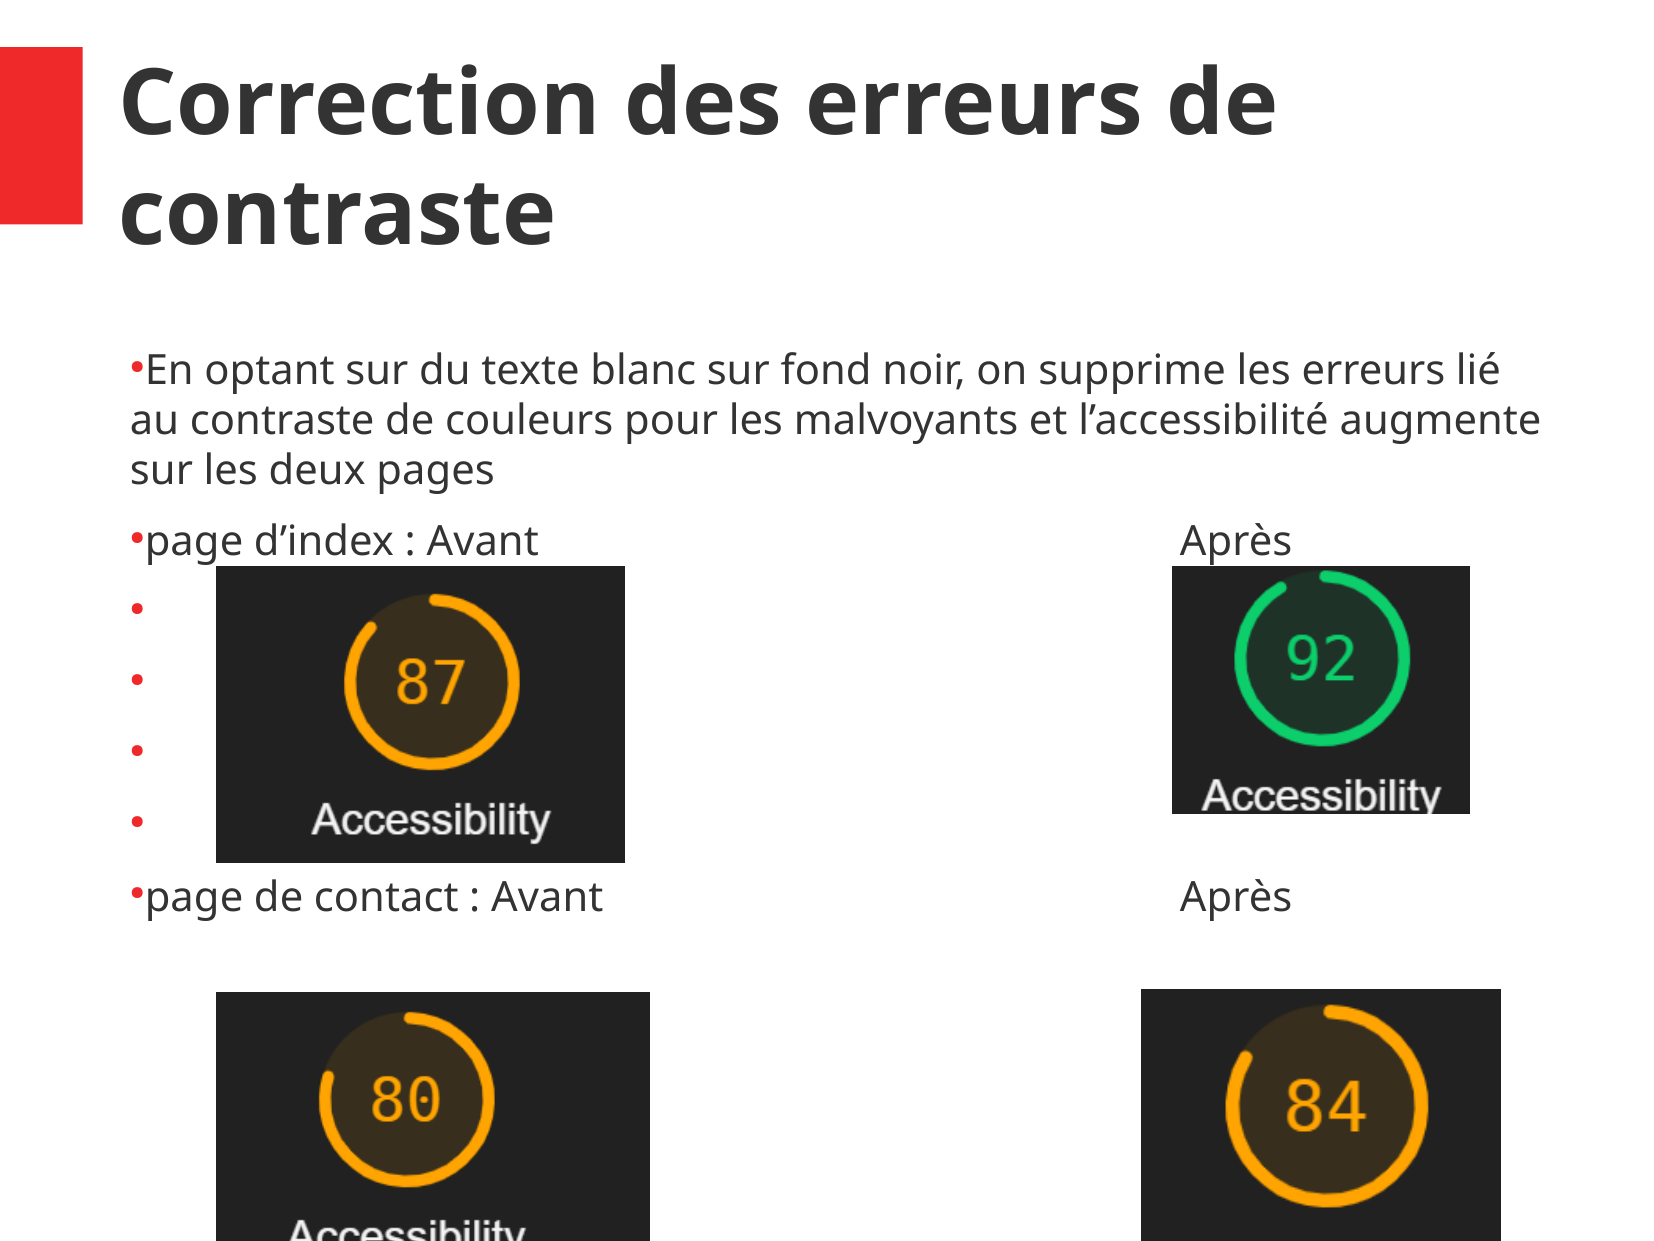

# Correction des erreurs de contraste
En optant sur du texte blanc sur fond noir, on supprime les erreurs lié au contraste de couleurs pour les malvoyants et l’accessibilité augmente sur les deux pages
page d’index : Avant									Après
page de contact : Avant								Après